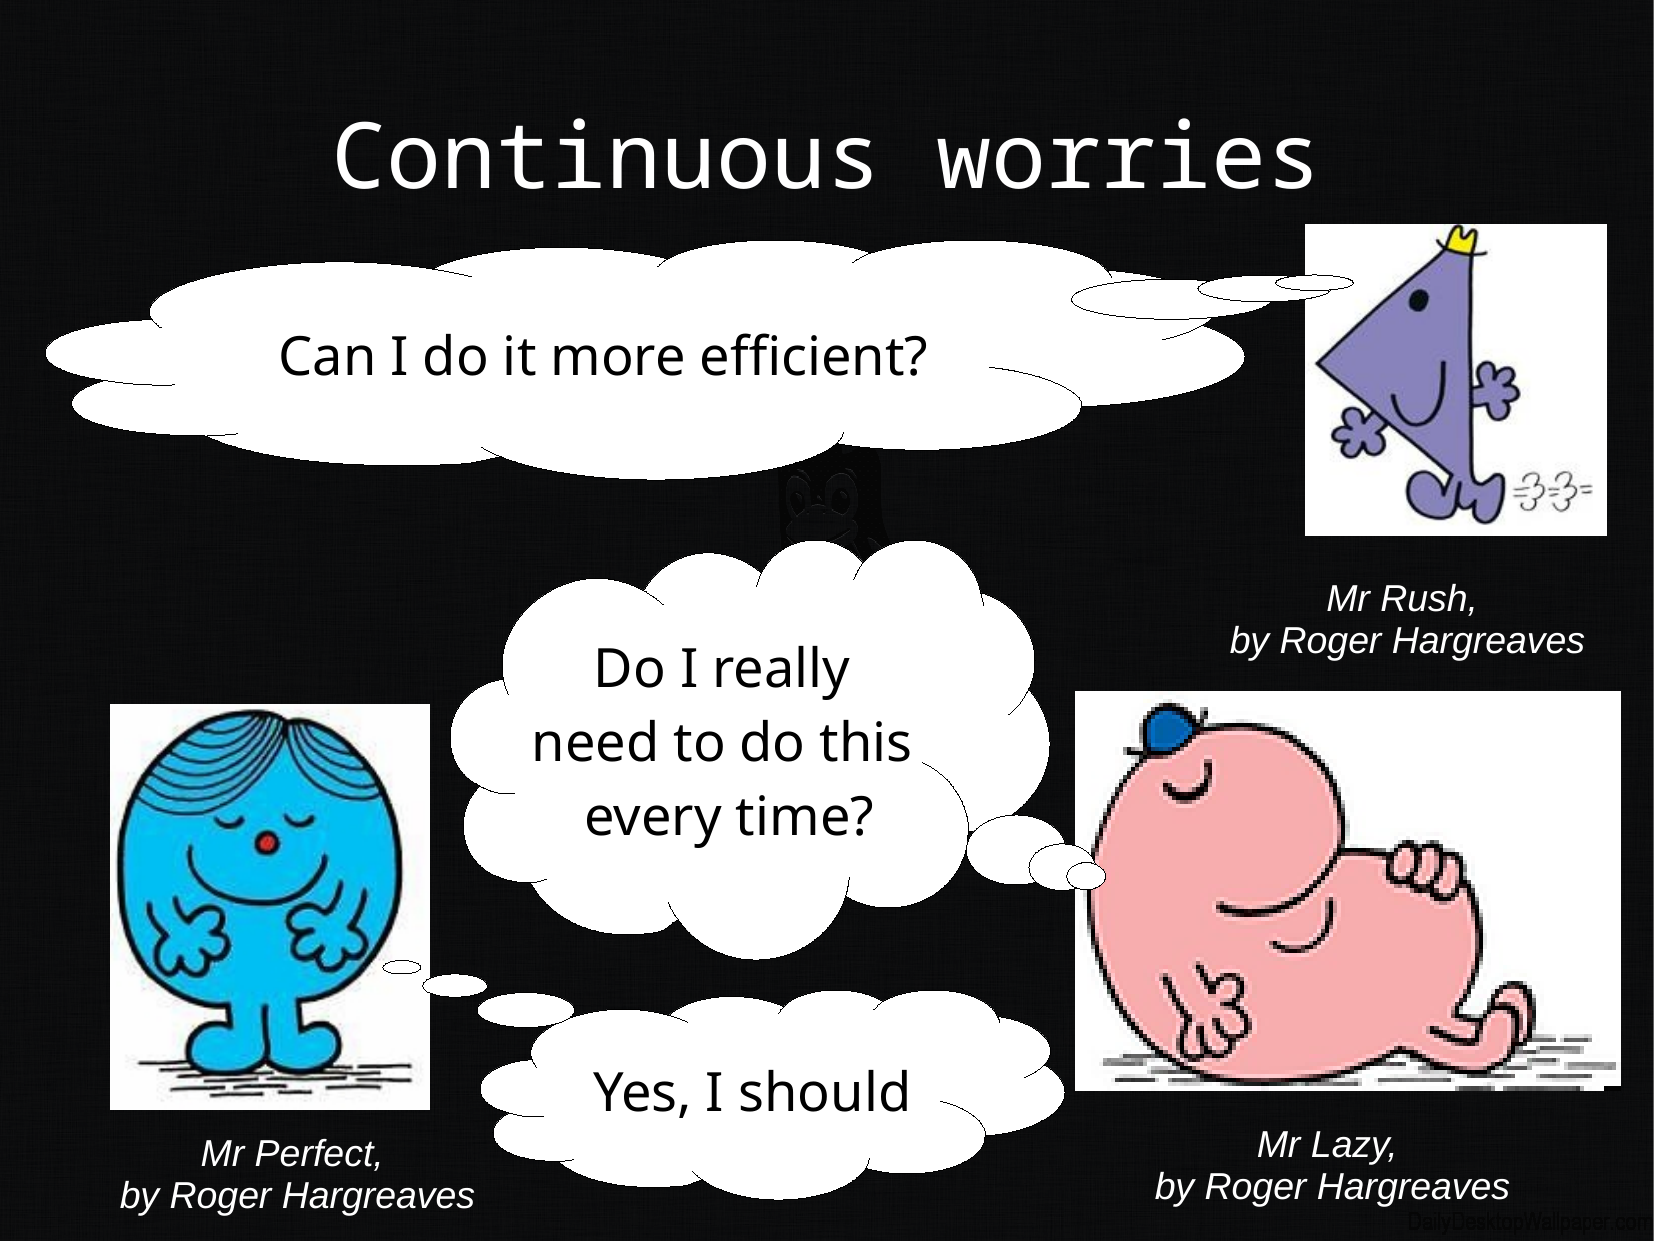

# Continuous worries
Can I do it more efficient?
Do I really
need to do this
every time?
Mr Rush,
by Roger Hargreaves
Yes, I should
Mr Lazy,
by Roger Hargreaves
Mr Perfect,
by Roger Hargreaves